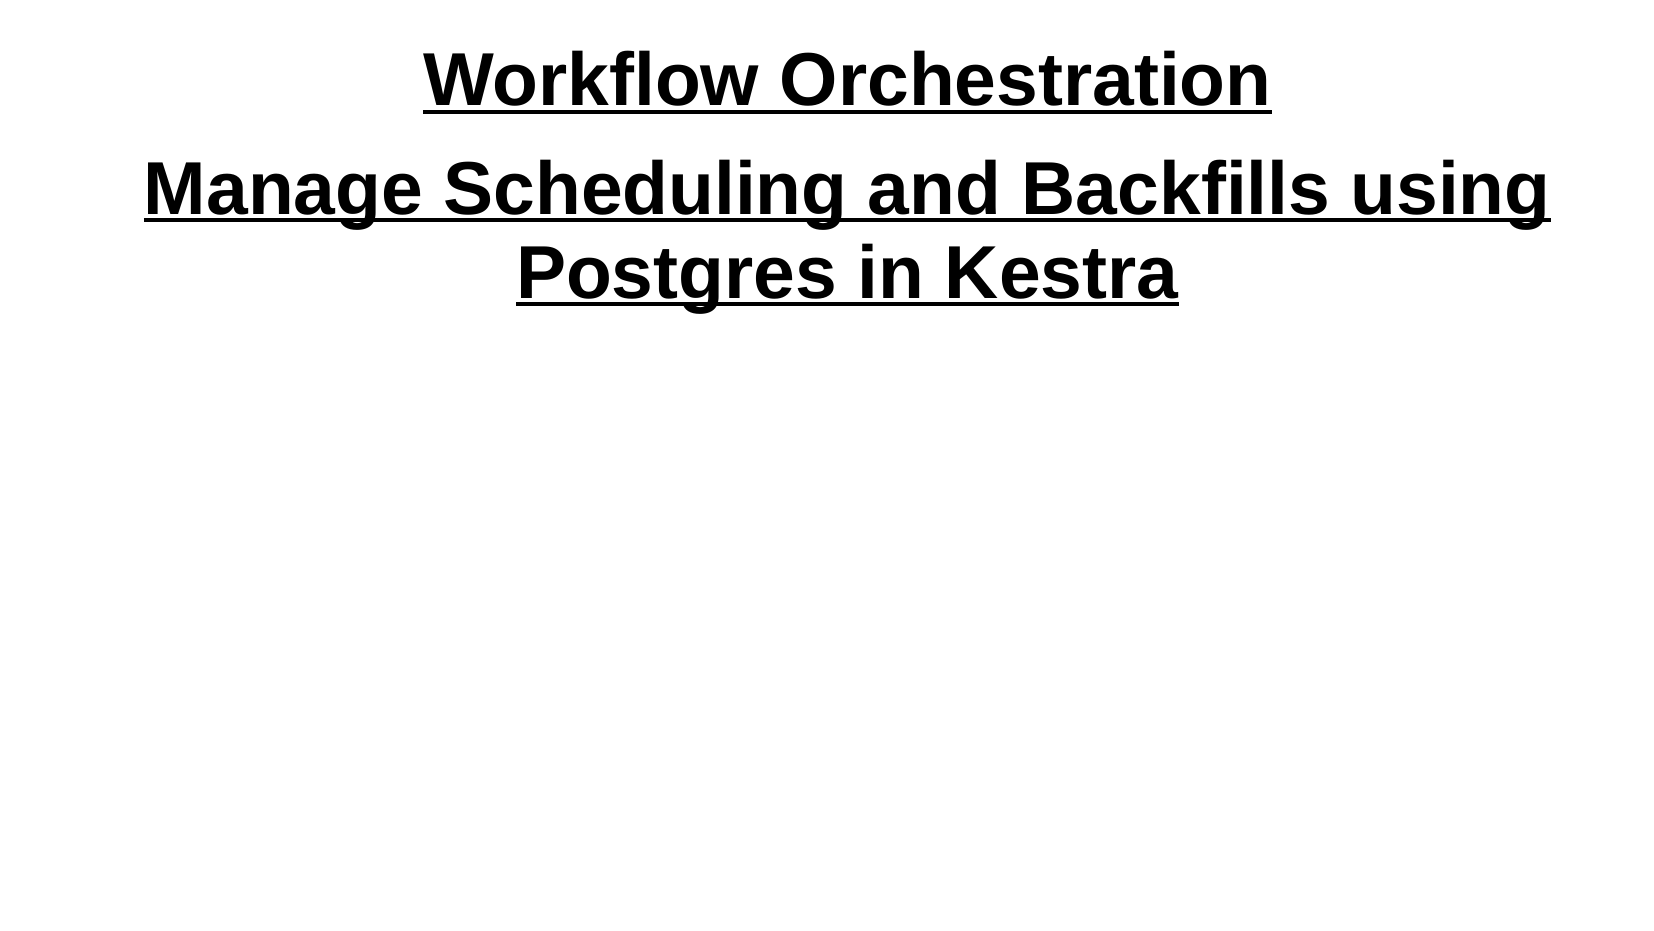

# Workflow Orchestration
Manage Scheduling and Backfills using Postgres in Kestra